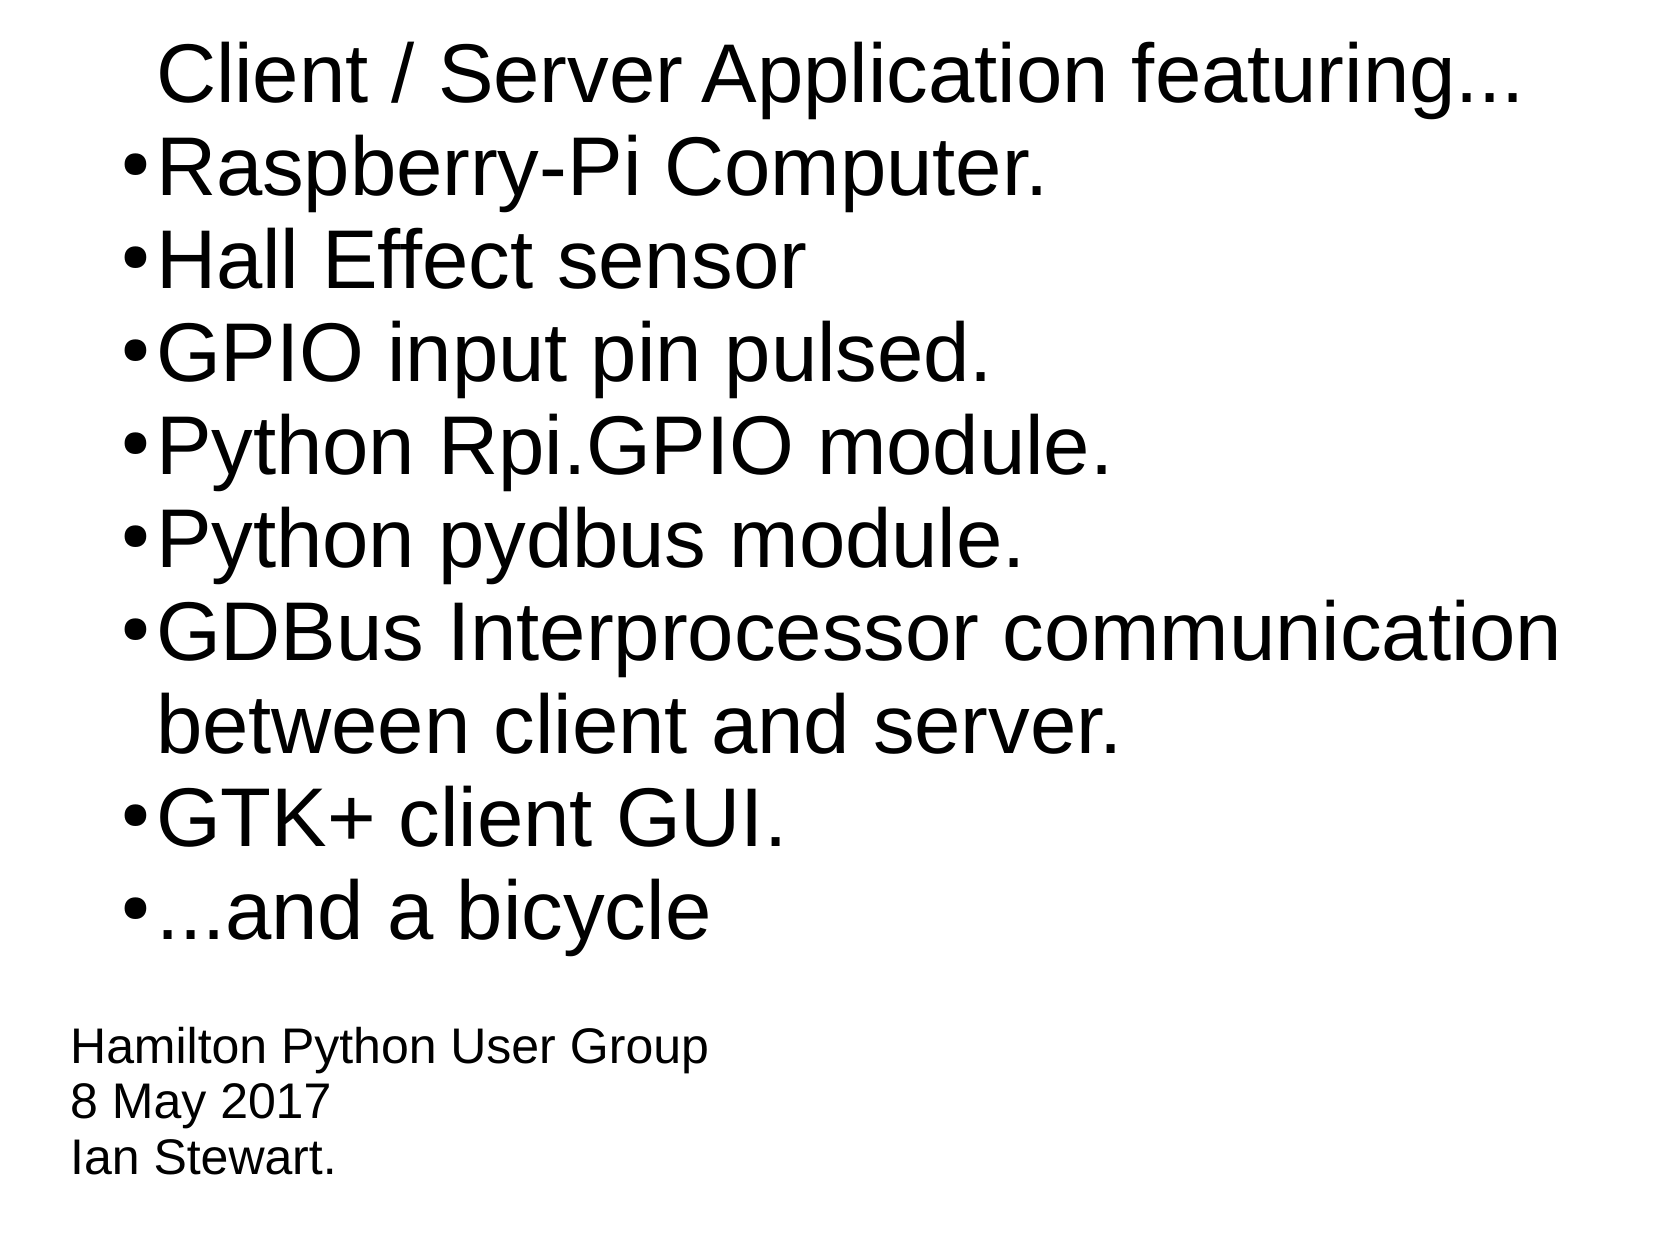

Client / Server Application featuring...
Raspberry-Pi Computer.
Hall Effect sensor
GPIO input pin pulsed.
Python Rpi.GPIO module.
Python pydbus module.
GDBus Interprocessor communication between client and server.
GTK+ client GUI.
...and a bicycle
# Hamilton Python User Group
8 May 2017
Ian Stewart.